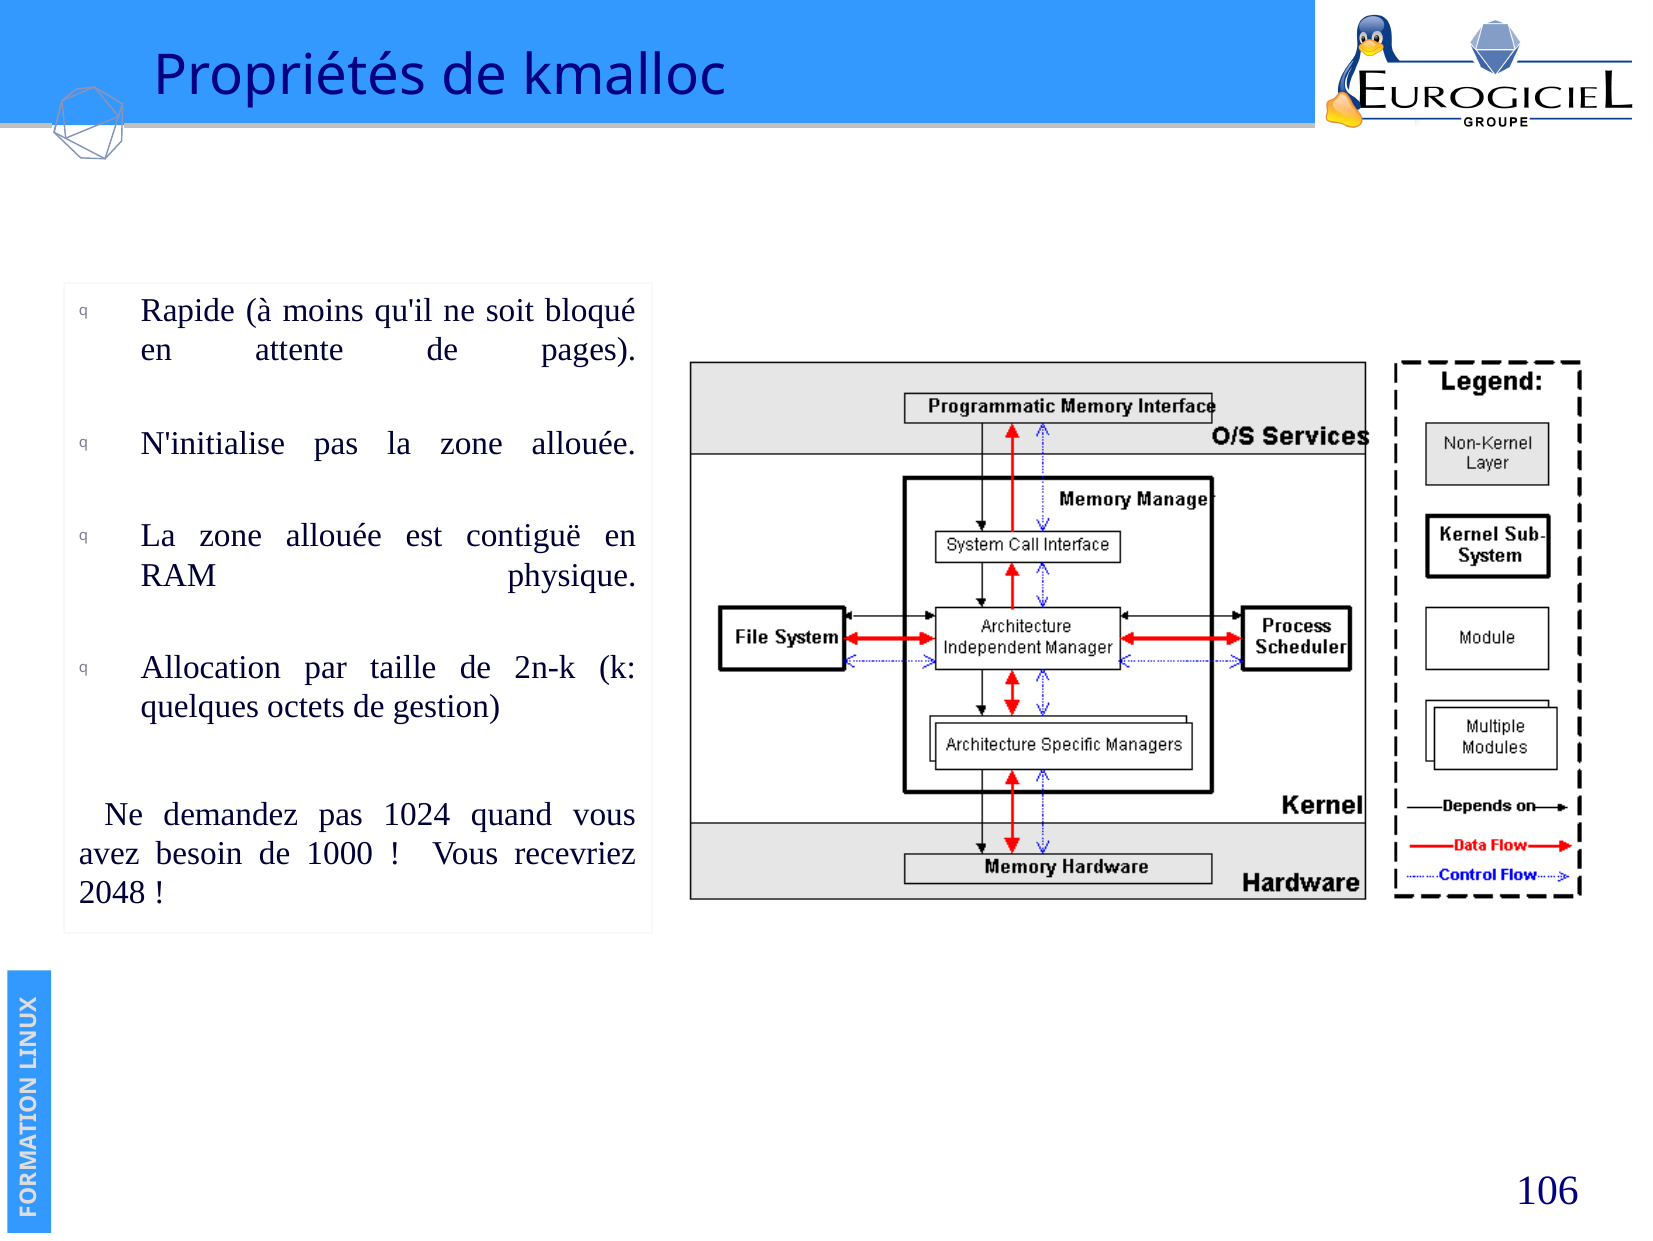

# Propriétés de kmalloc
Rapide (à moins qu'il ne soit bloqué en attente de pages).
N'initialise pas la zone allouée.
La zone allouée est contiguë en RAM physique.
Allocation par taille de 2n-k (k: quelques octets de gestion)
Ne demandez pas 1024 quand vous avez besoin de 1000 ! Vous recevriez 2048 !